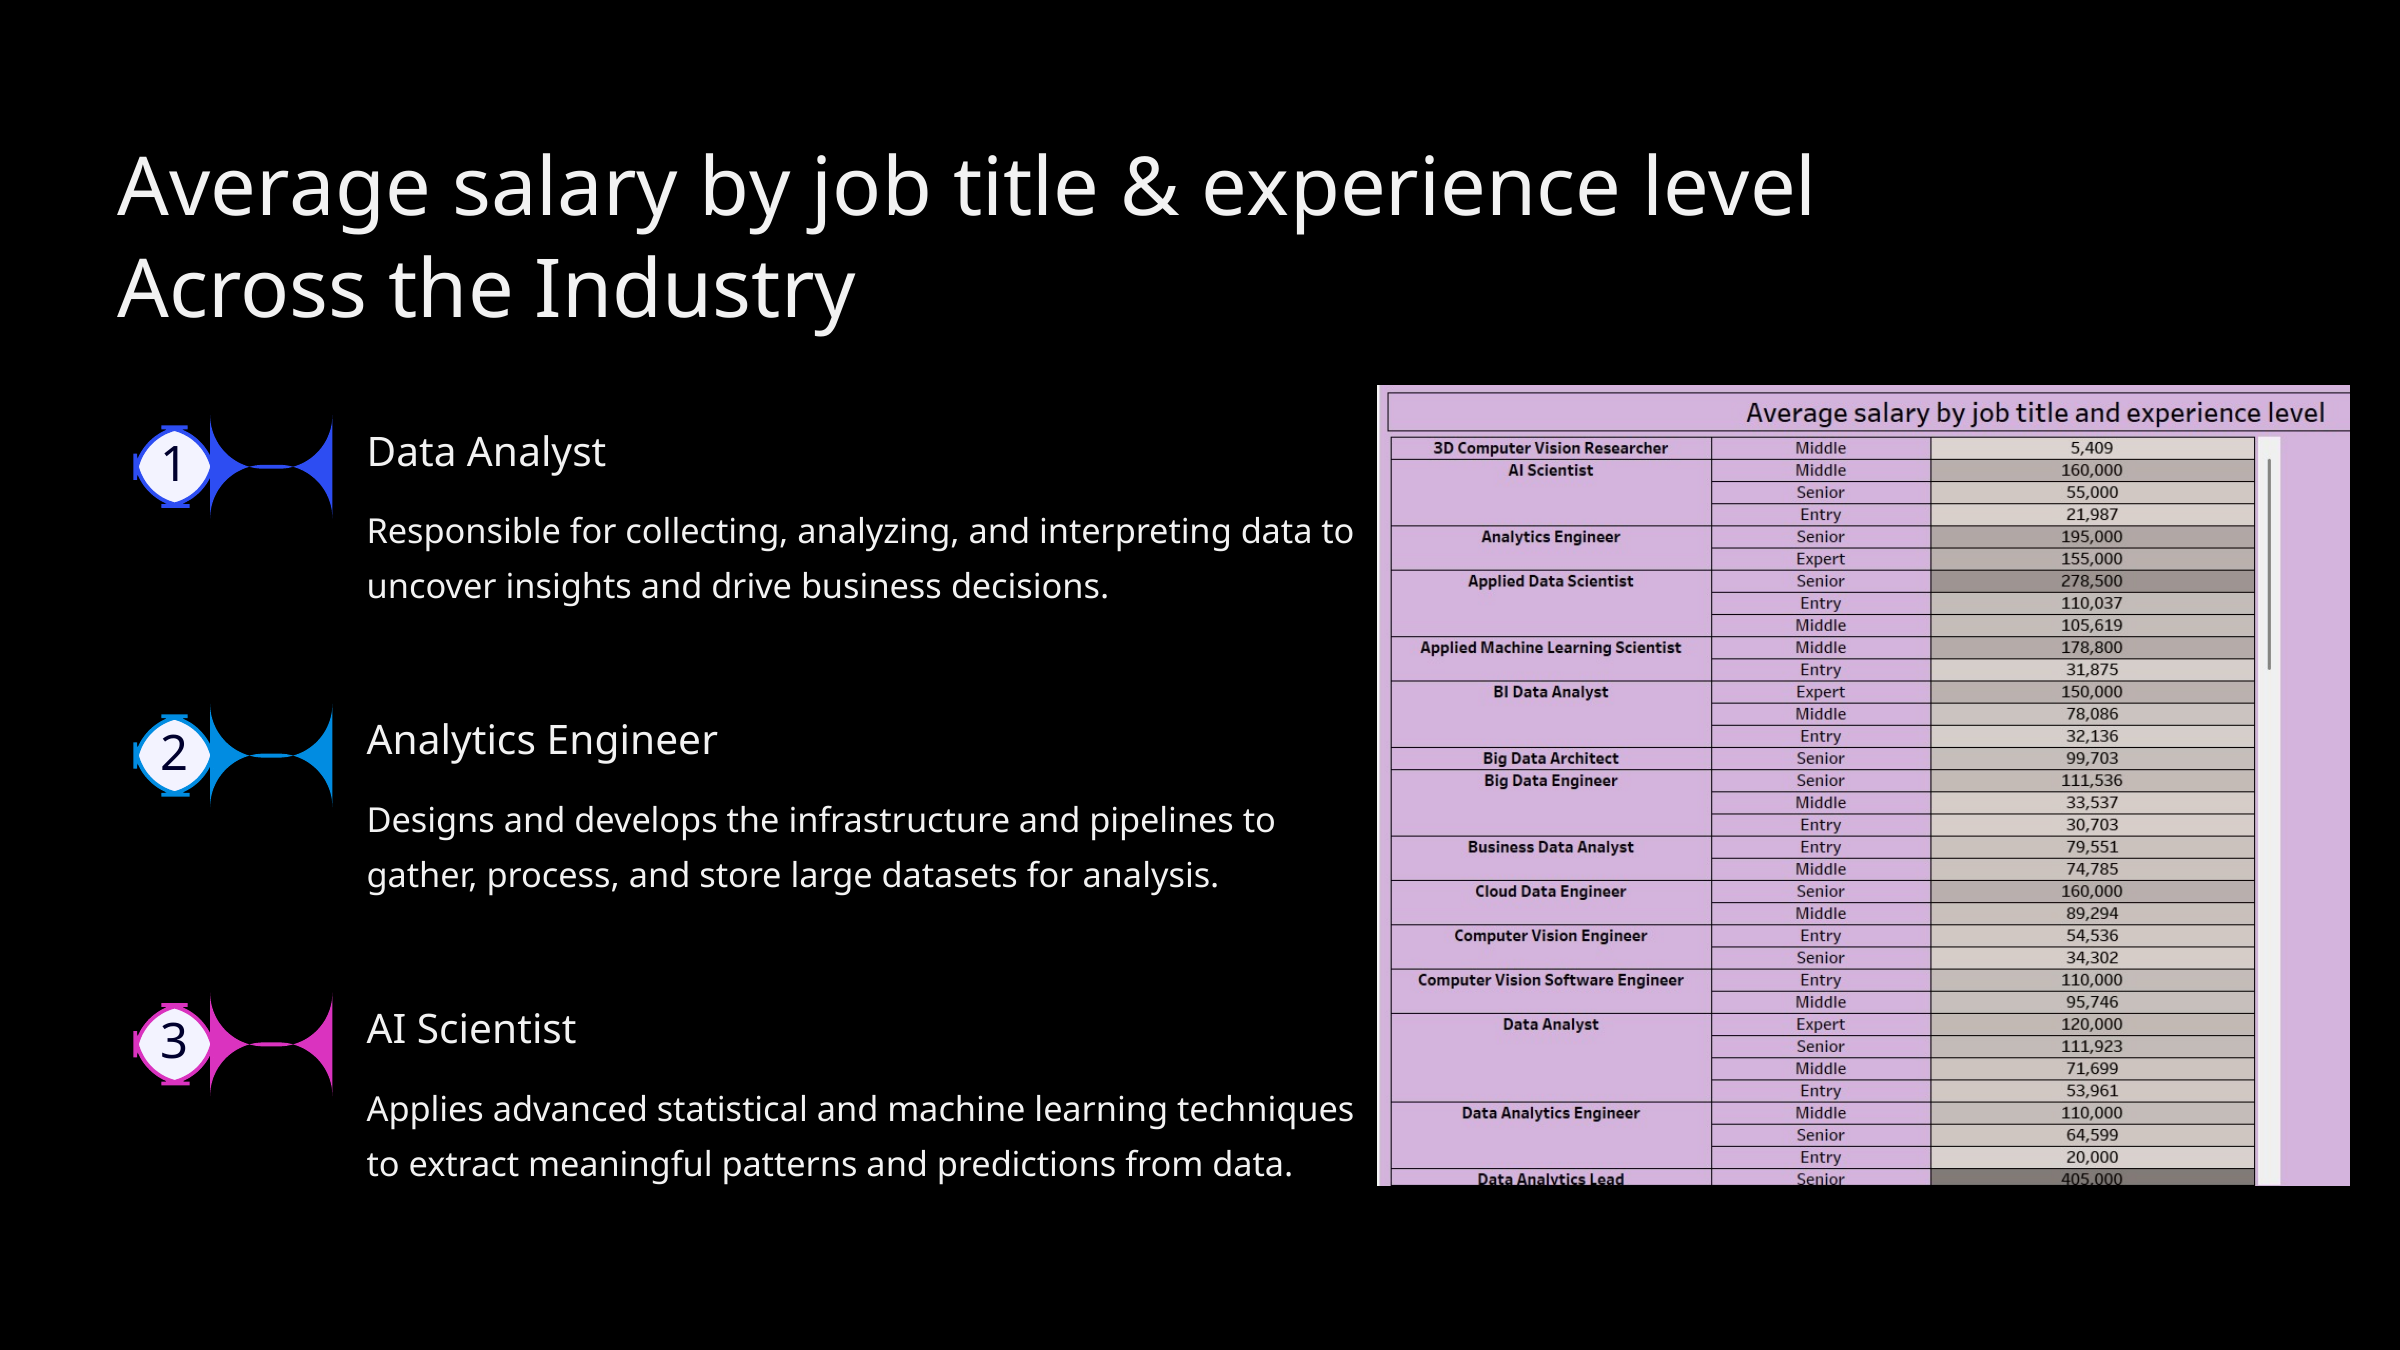

Average salary by job title & experience level Across the Industry
Data Analyst
1
Responsible for collecting, analyzing, and interpreting data to uncover insights and drive business decisions.
Analytics Engineer
2
Designs and develops the infrastructure and pipelines to gather, process, and store large datasets for analysis.
AI Scientist
3
Applies advanced statistical and machine learning techniques to extract meaningful patterns and predictions from data.